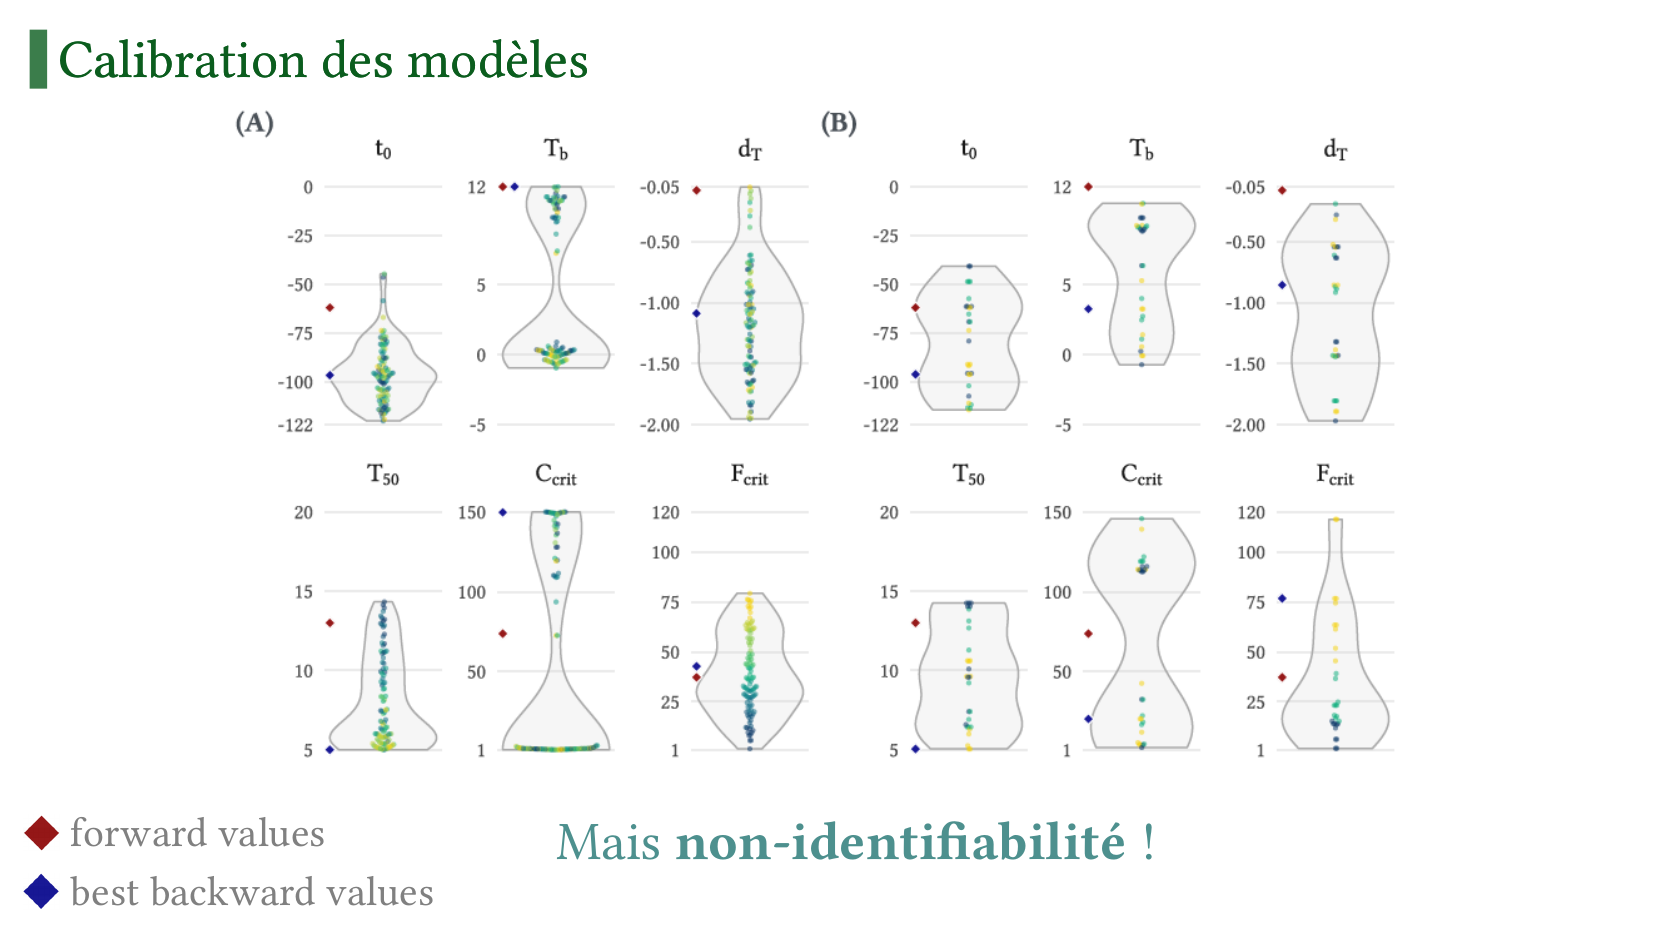

# Calibration des modèles
Calibration des modèles
Mais non-identifiabilité !
forward values
best backward values